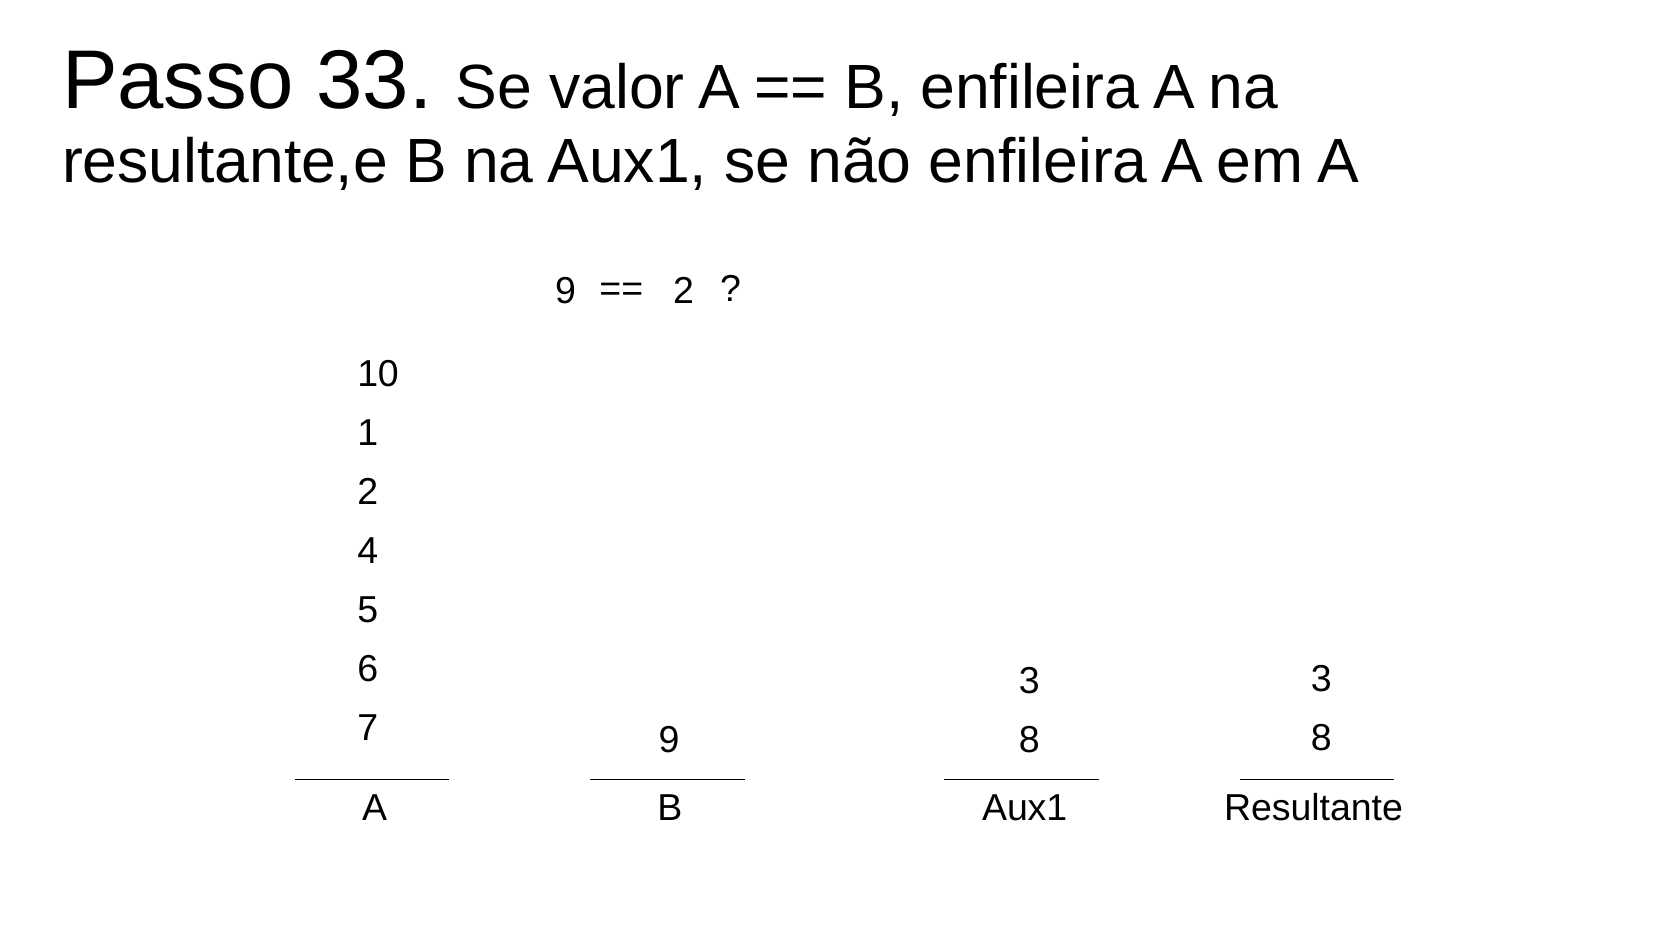

Passo 33. Se valor A == B, enfileira A na resultante,e B na Aux1, se não enfileira A em A
==
?
9
2
10
1
2
4
5
6
3
3
7
8
9
8
A
B
Aux1
Resultante